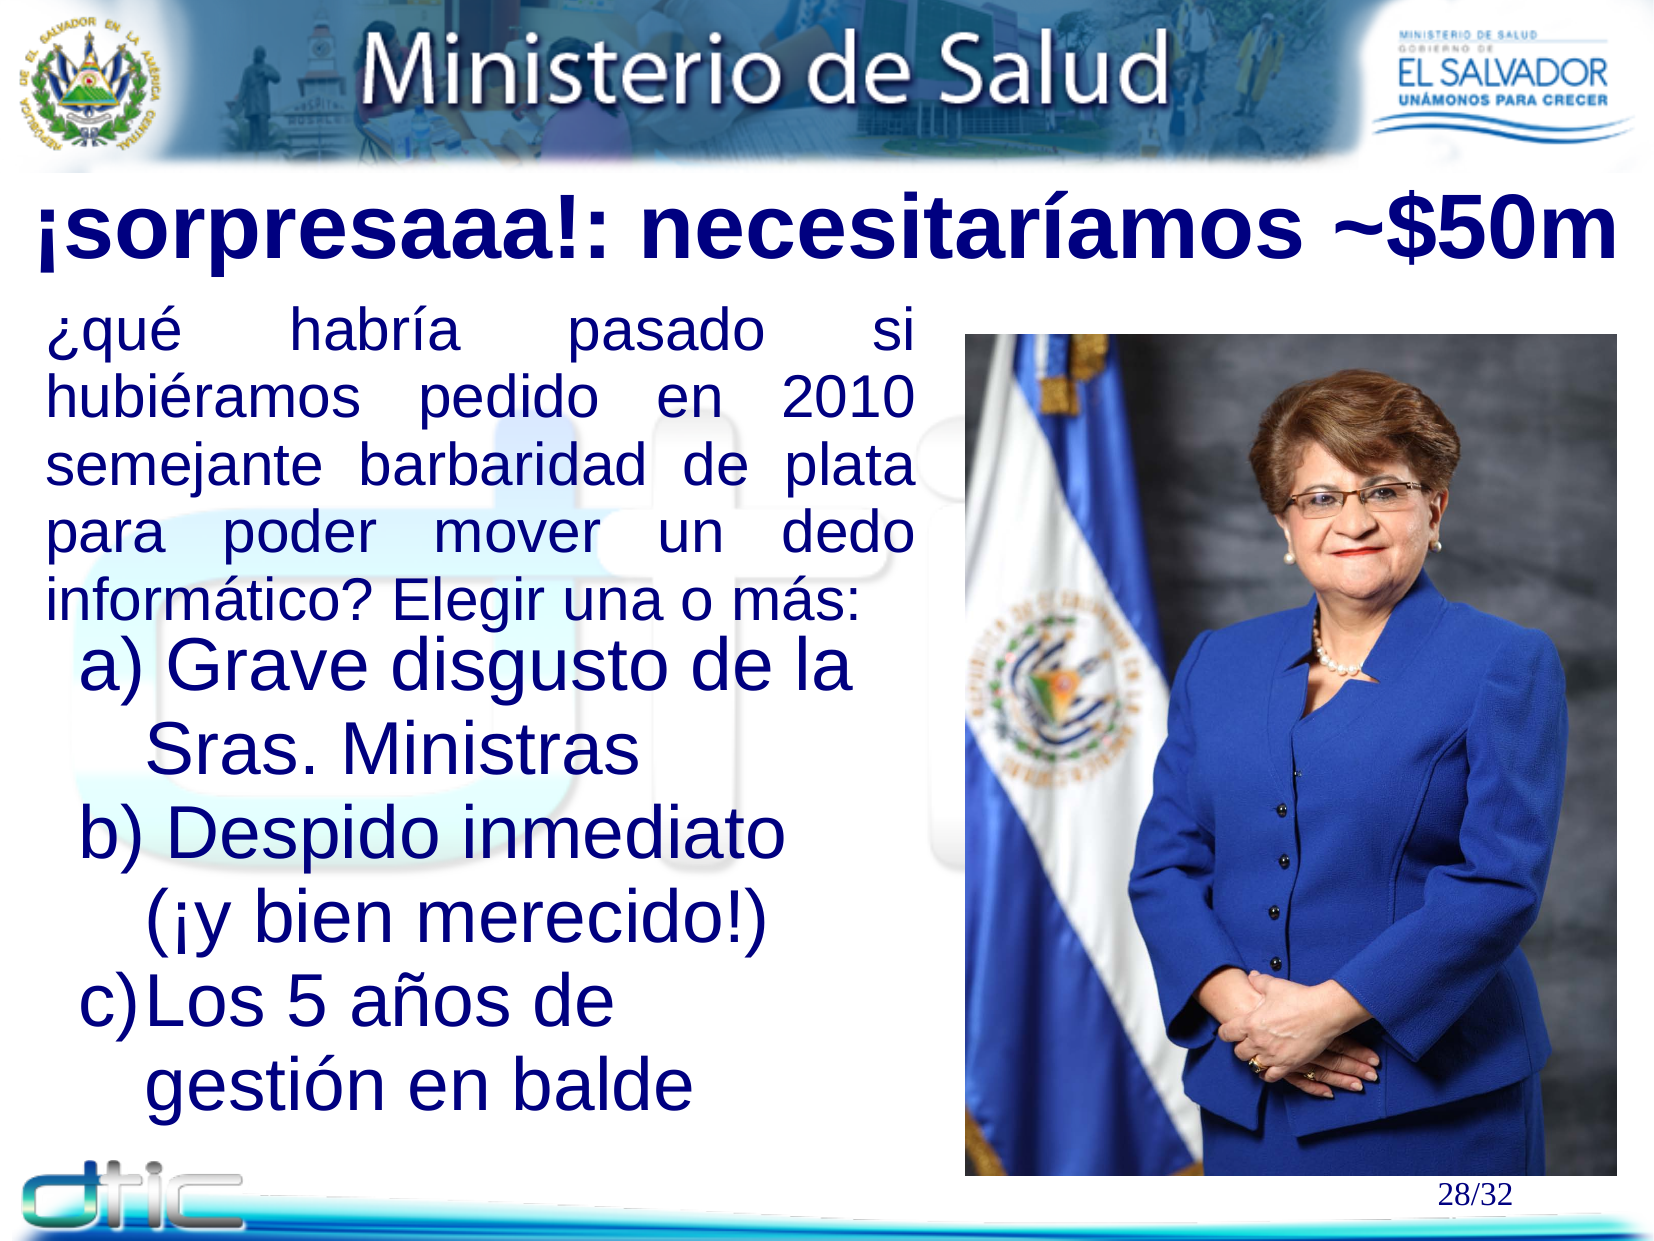

# ¡sorpresaaa!: necesitaríamos ~$50m
¿qué habría pasado si hubiéramos pedido en 2010 semejante barbaridad de plata para poder mover un dedo informático? Elegir una o más:
 Grave disgusto de la Sras. Ministras
 Despido inmediato (¡y bien merecido!)
Los 5 años de gestión en balde